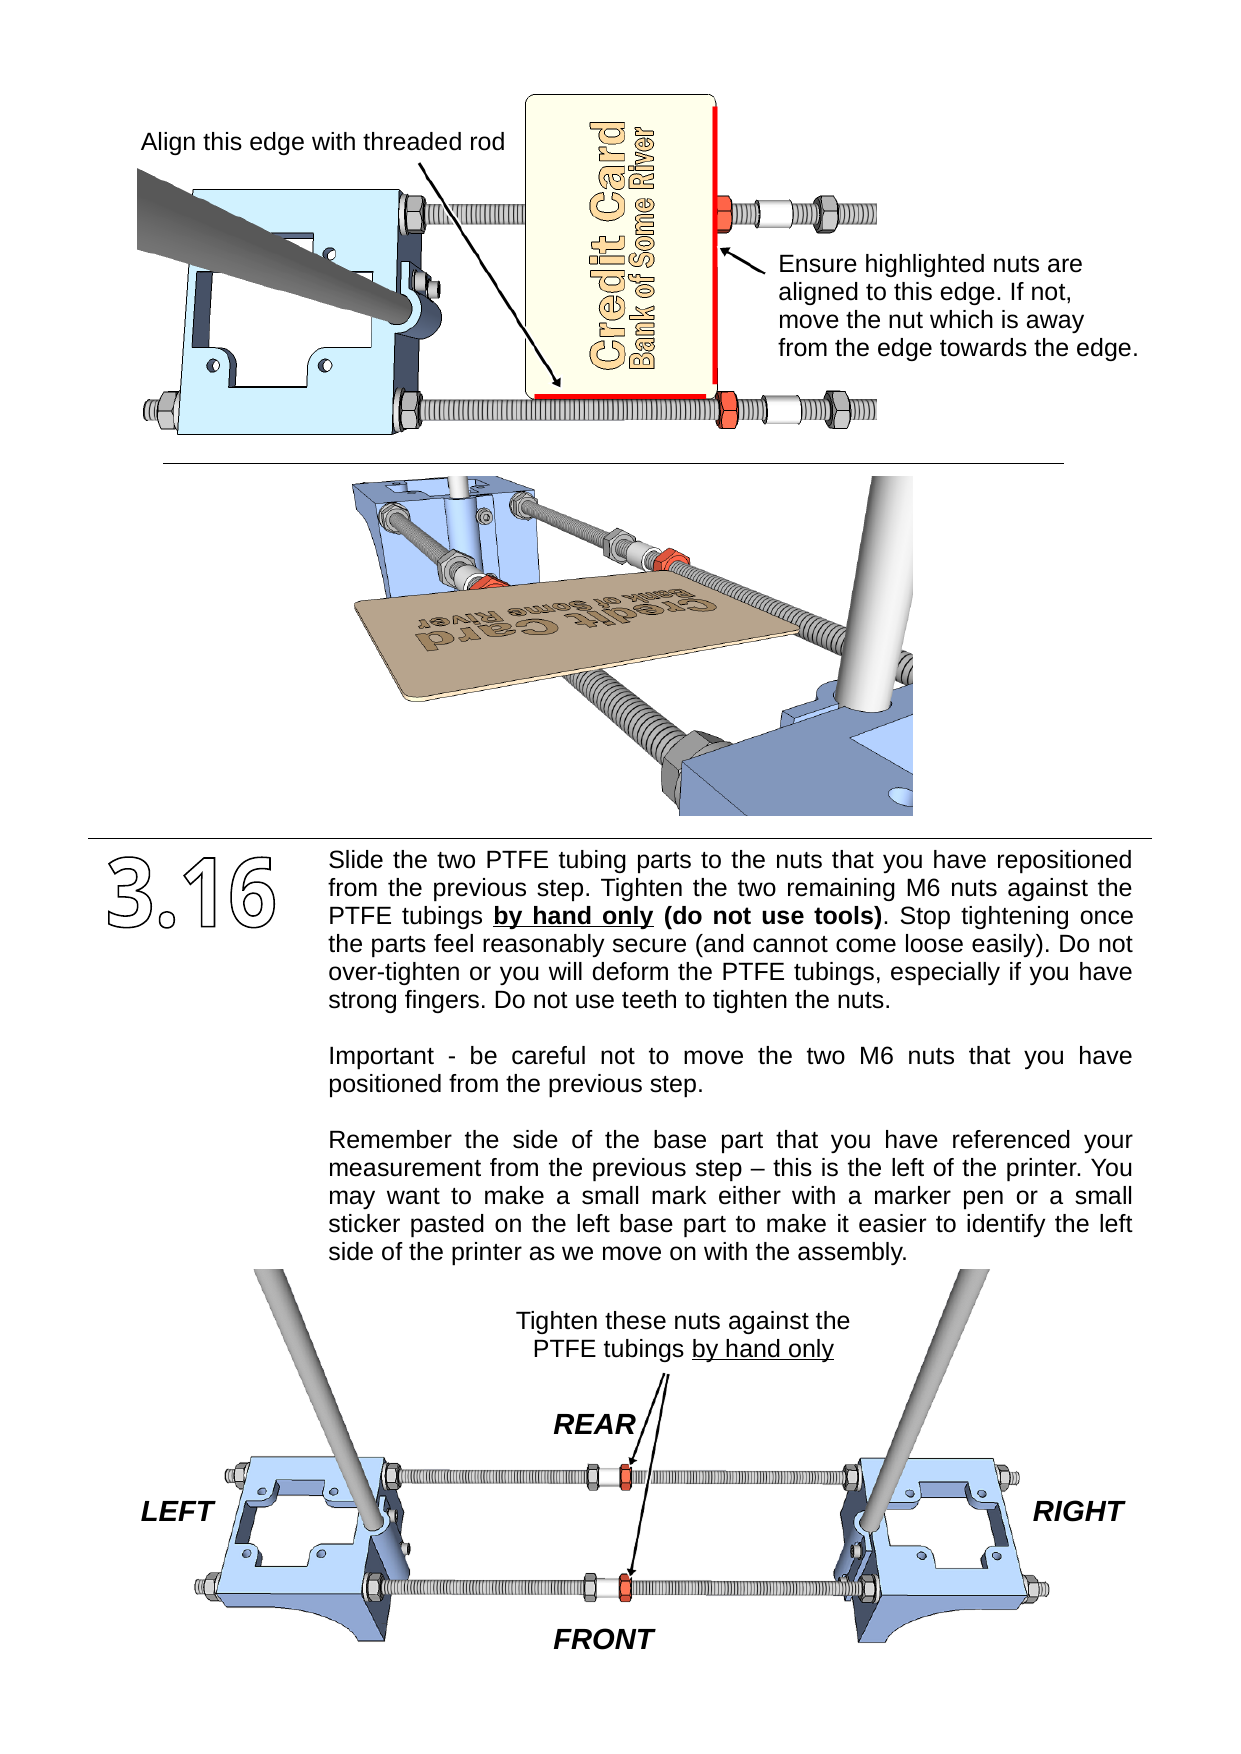

Align this edge with threaded rod
Ensure highlighted nuts are
aligned to this edge. If not,
move the nut which is away
from the edge towards the edge.
Slide the two PTFE tubing parts to the nuts that you have repositioned from the previous step. Tighten the two remaining M6 nuts against the PTFE tubings by hand only (do not use tools). Stop tightening once the parts feel reasonably secure (and cannot come loose easily). Do not over-tighten or you will deform the PTFE tubings, especially if you have strong fingers. Do not use teeth to tighten the nuts.
Important - be careful not to move the two M6 nuts that you have positioned from the previous step.
Remember the side of the base part that you have referenced your measurement from the previous step – this is the left of the printer. You may want to make a small mark either with a marker pen or a small sticker pasted on the left base part to make it easier to identify the left side of the printer as we move on with the assembly.
3.16
Tighten these nuts against the
PTFE tubings by hand only
REAR
LEFT
RIGHT
FRONT